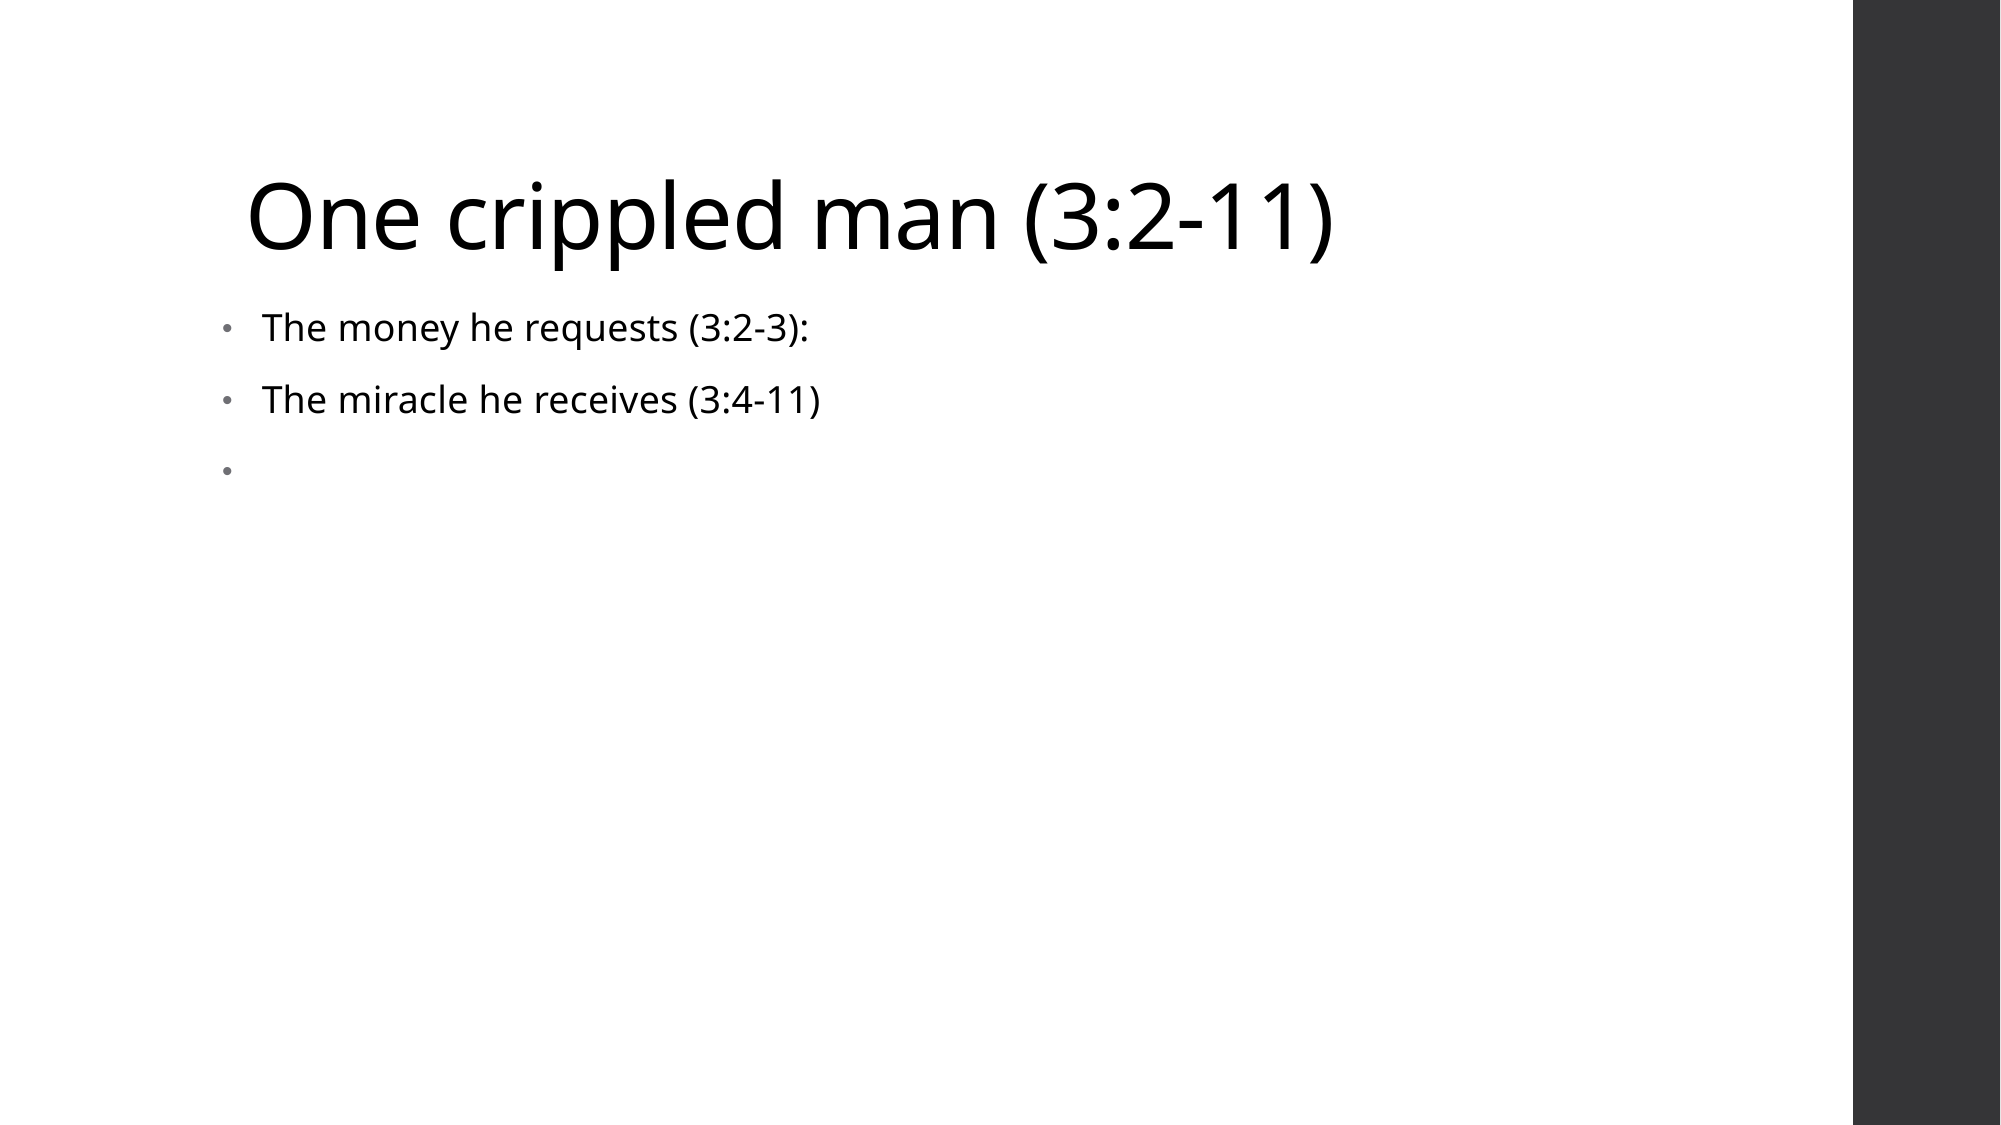

# One crippled man (3:2-11)
 The money he requests (3:2-3):
 The miracle he receives (3:4-11)